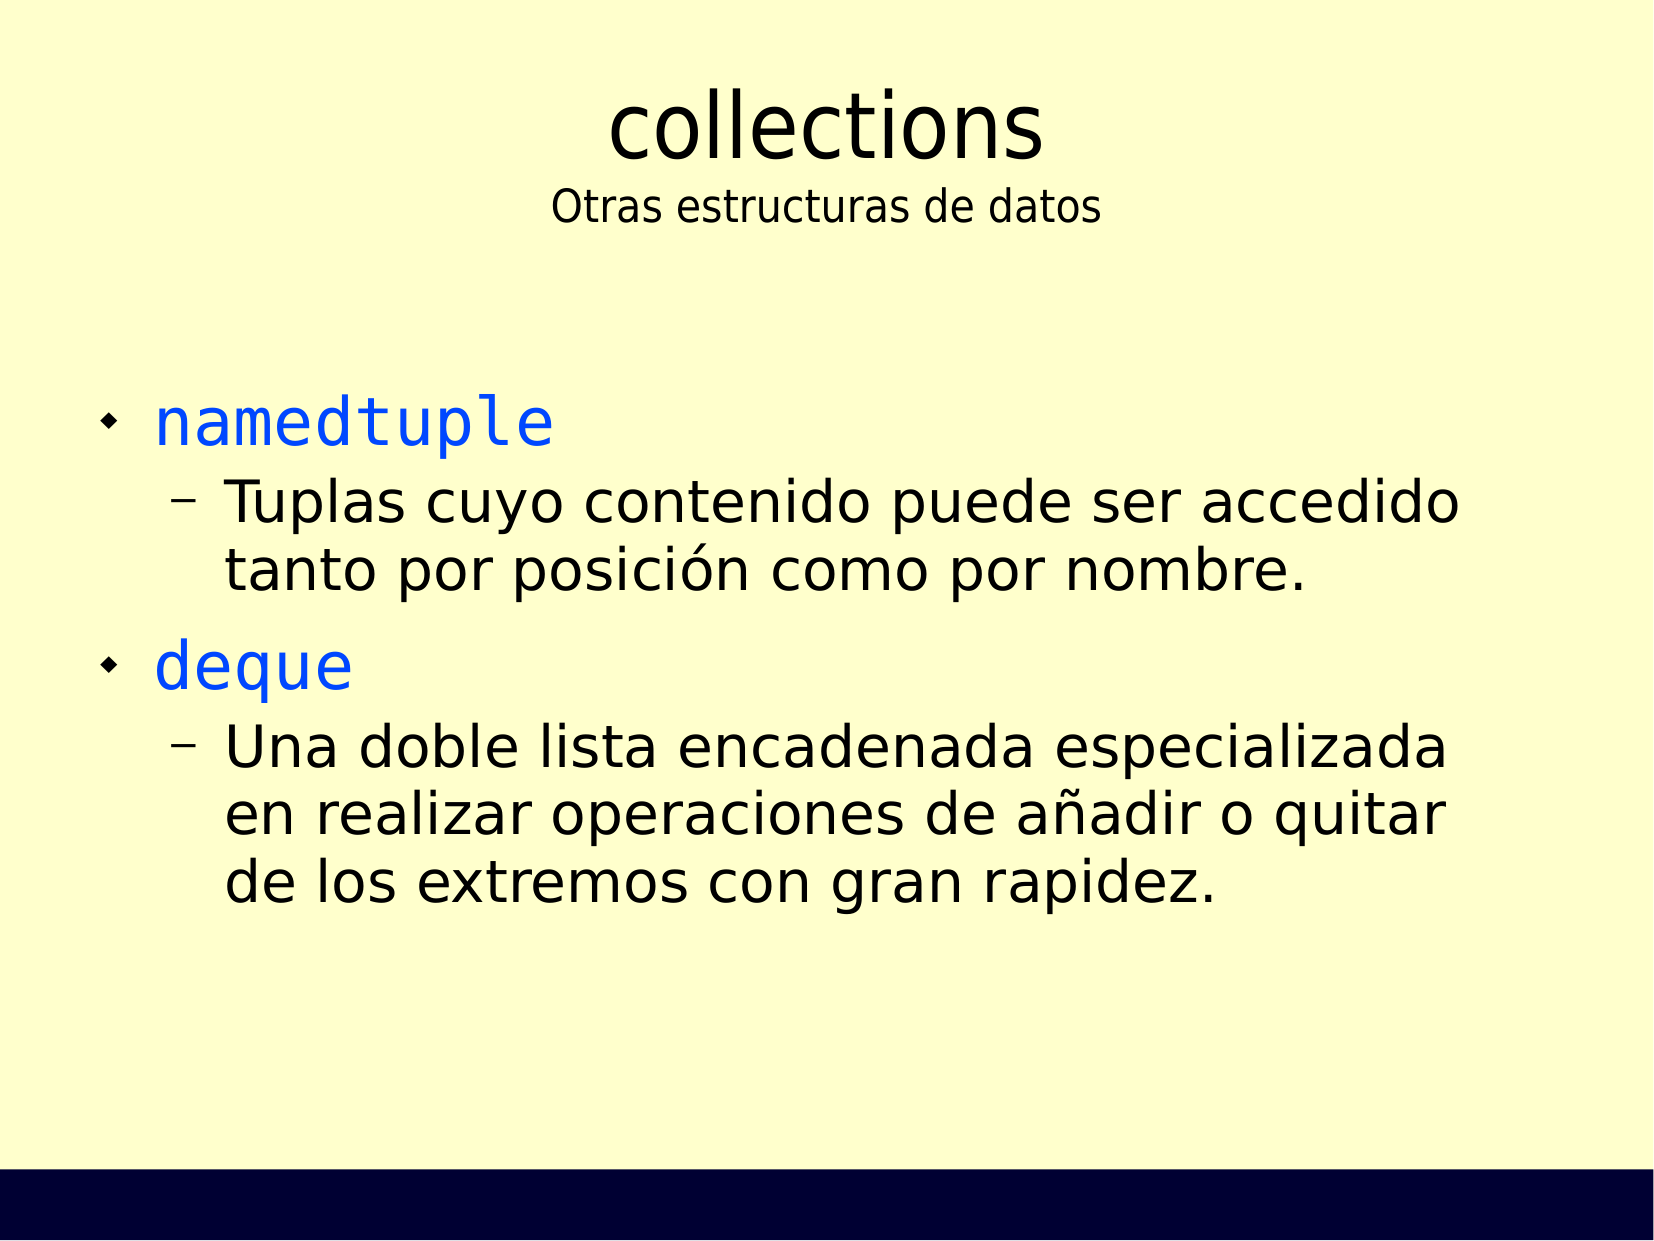

# collections Otras estructuras de datos
namedtuple
Tuplas cuyo contenido puede ser accedido tanto por posición como por nombre.
deque
Una doble lista encadenada especializada en realizar operaciones de añadir o quitar de los extremos con gran rapidez.